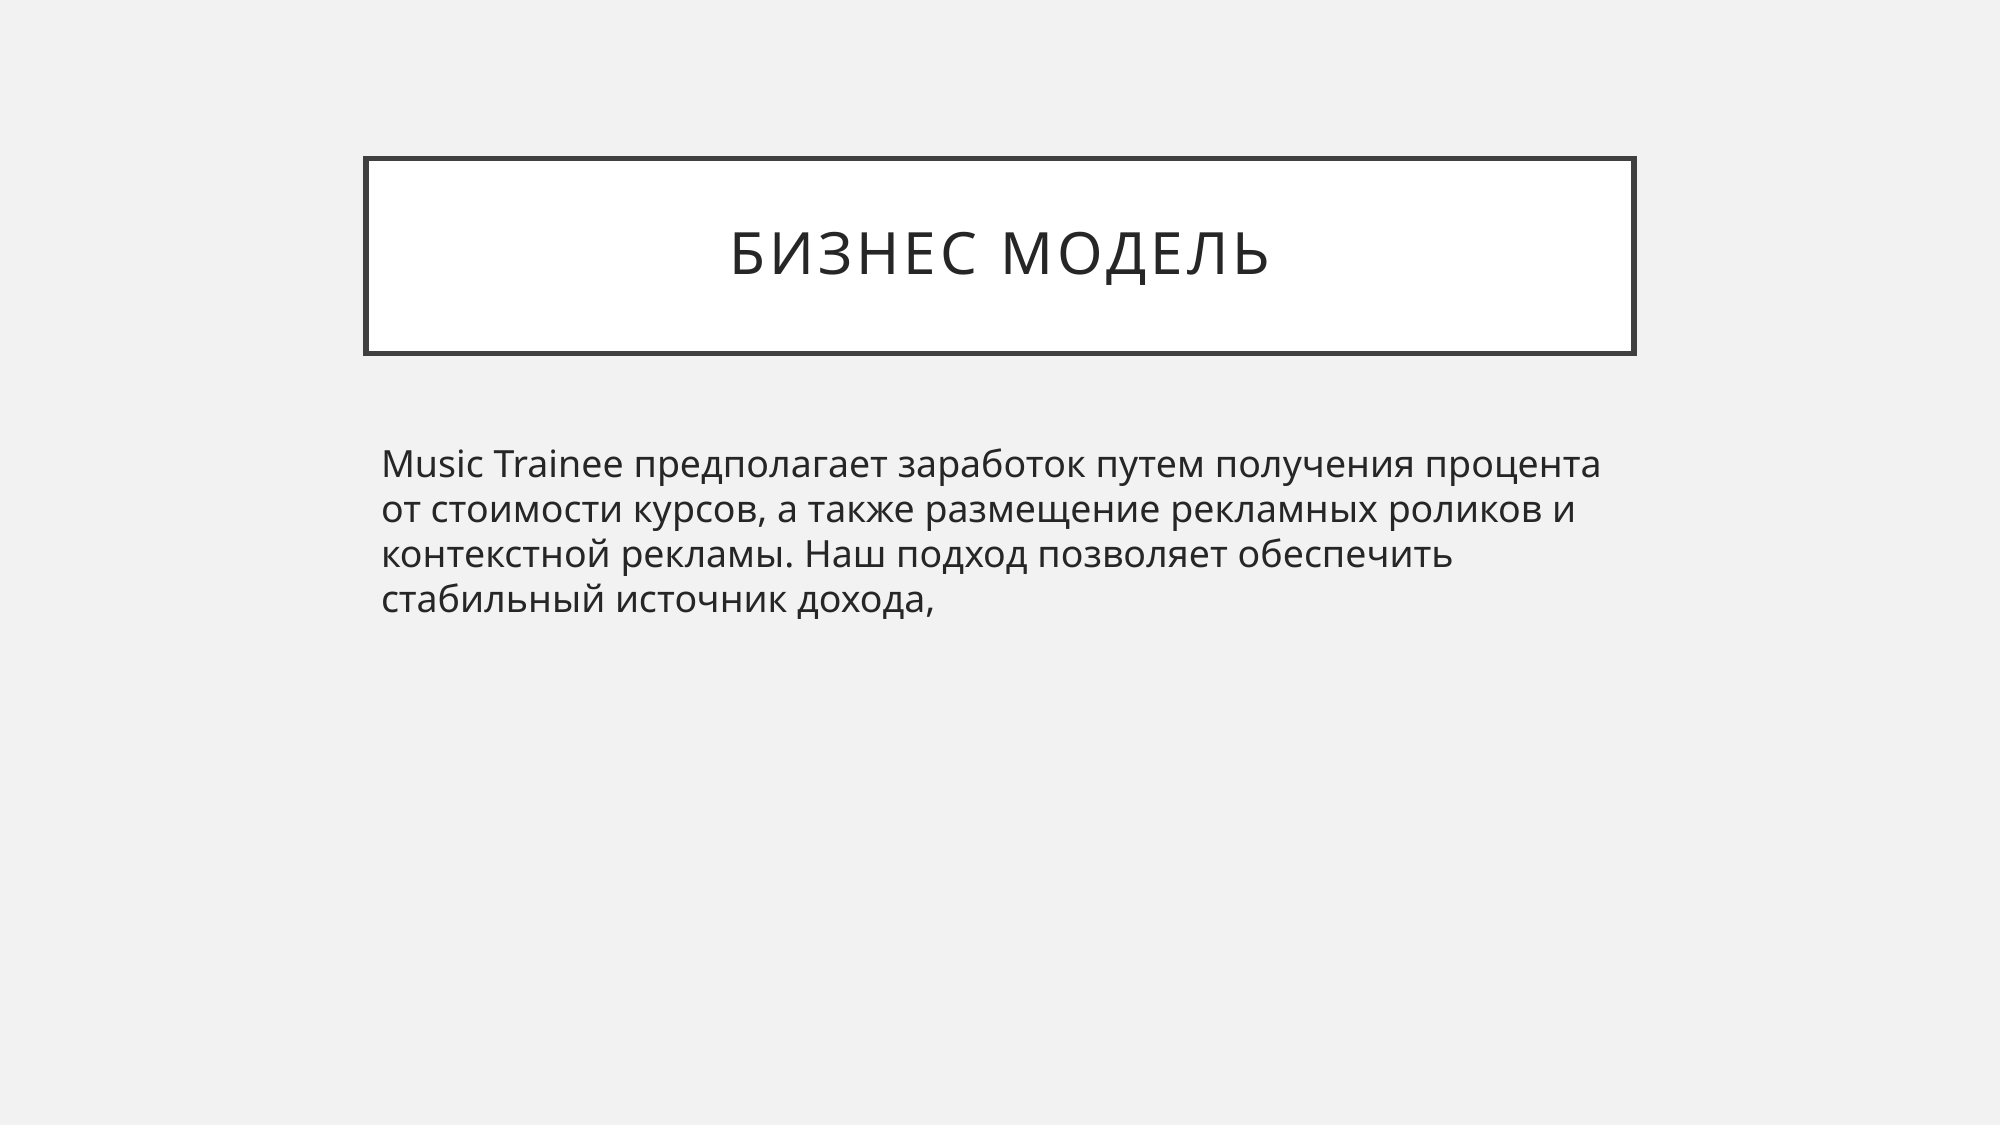

# Бизнес модель
Music Trainee предполагает заработок путем получения процента от стоимости курсов, а также размещение рекламных роликов и контекстной рекламы. Наш подход позволяет обеспечить стабильный источник дохода,